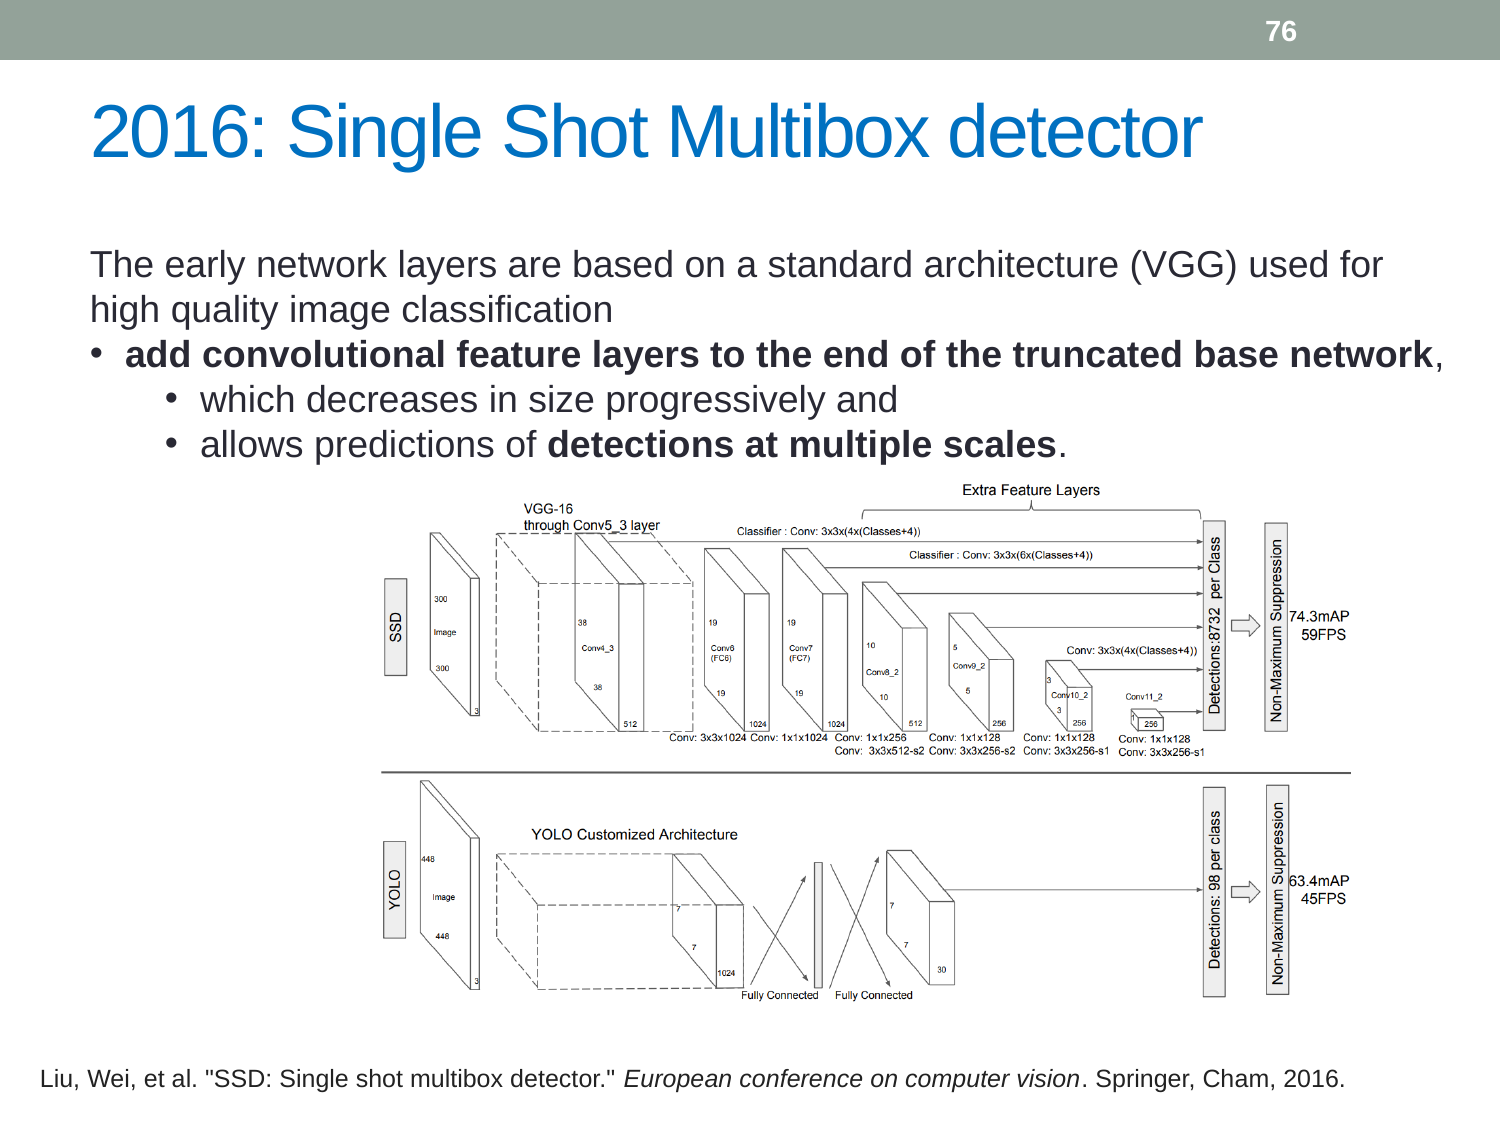

# 2016: Single Shot Multibox detector
The early network layers are based on a standard architecture (VGG) used for high quality image classification
add convolutional feature layers to the end of the truncated base network,
which decreases in size progressively and
allows predictions of detections at multiple scales.
Liu, Wei, et al. "SSD: Single shot multibox detector." European conference on computer vision. Springer, Cham, 2016.